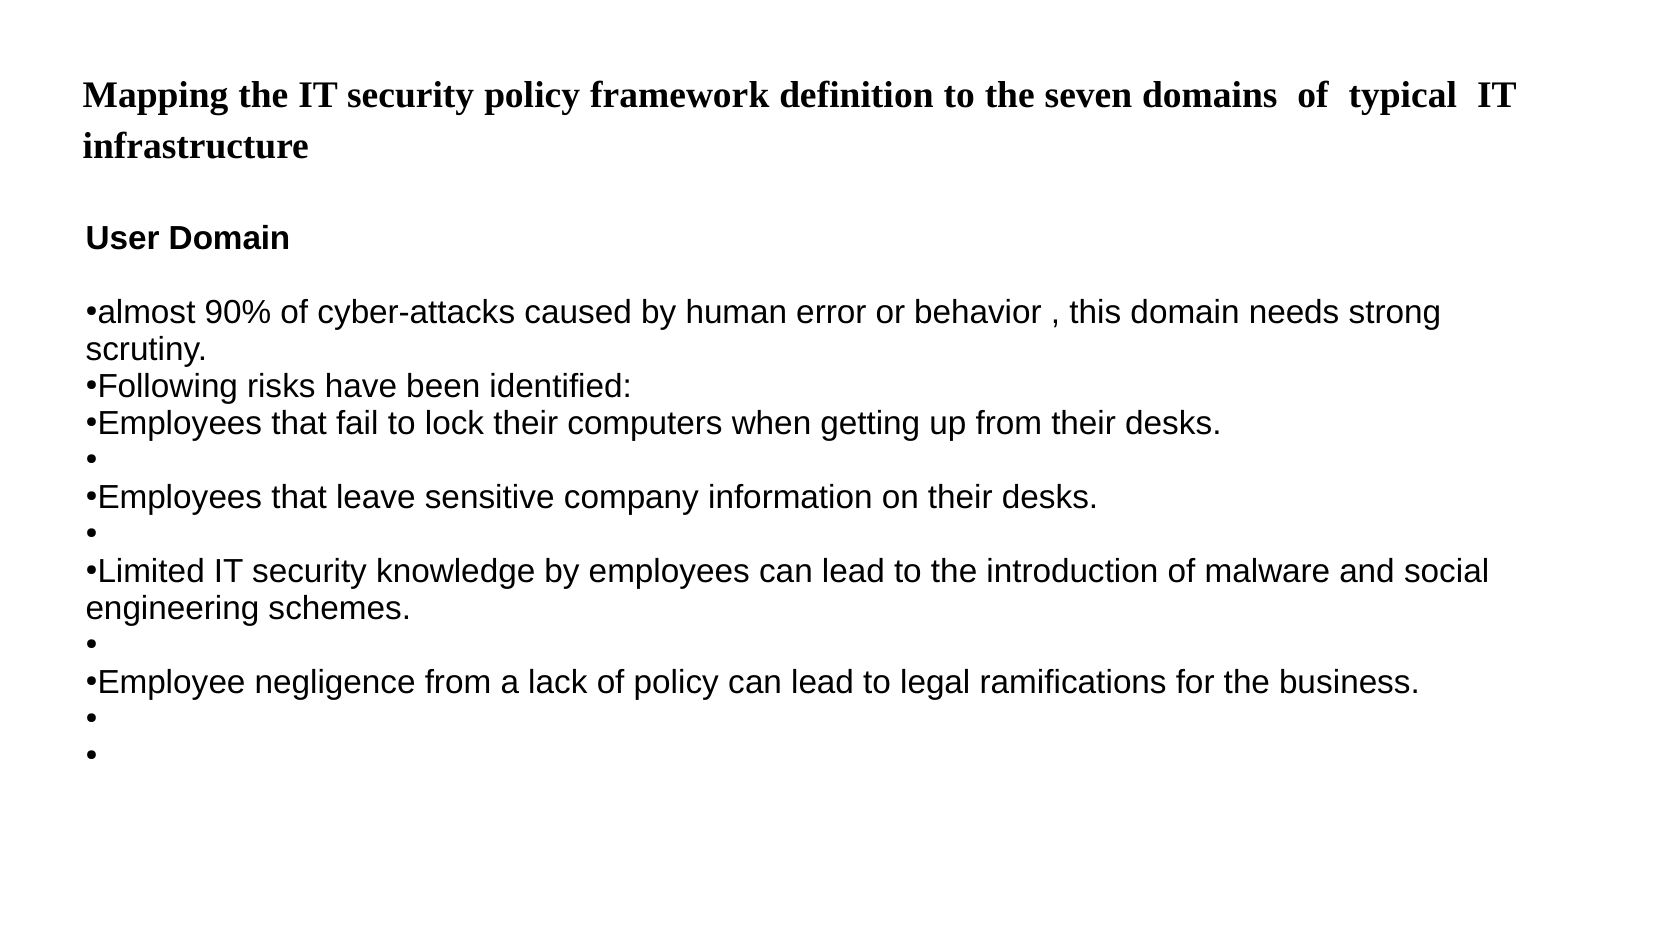

# Mapping the IT security policy framework definition to the seven domains of typical IT infrastructure
User Domain
almost 90% of cyber-attacks caused by human error or behavior , this domain needs strong scrutiny.
Following risks have been identified:
Employees that fail to lock their computers when getting up from their desks.
Employees that leave sensitive company information on their desks.
Limited IT security knowledge by employees can lead to the introduction of malware and social engineering schemes.
Employee negligence from a lack of policy can lead to legal ramifications for the business.